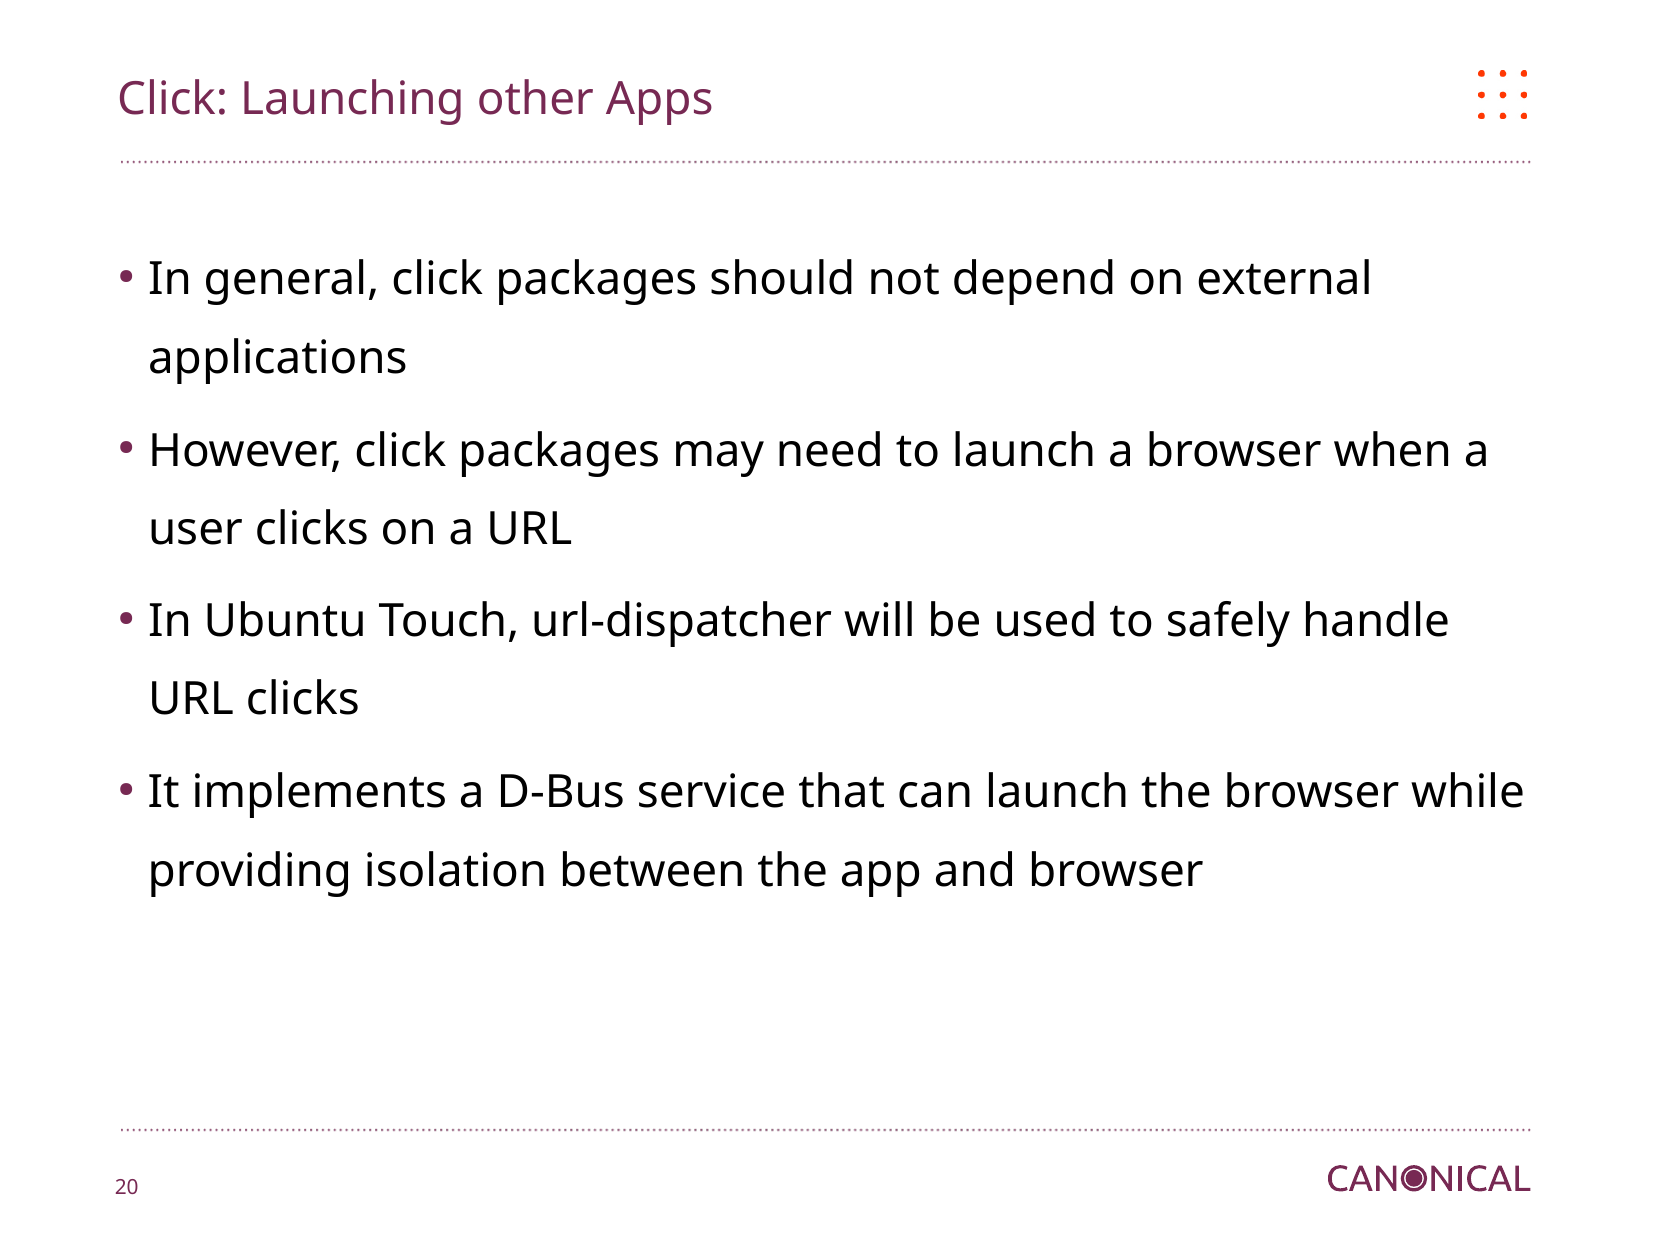

# Click: Launching other Apps
In general, click packages should not depend on external applications
However, click packages may need to launch a browser when a user clicks on a URL
In Ubuntu Touch, url-dispatcher will be used to safely handle URL clicks
It implements a D-Bus service that can launch the browser while providing isolation between the app and browser